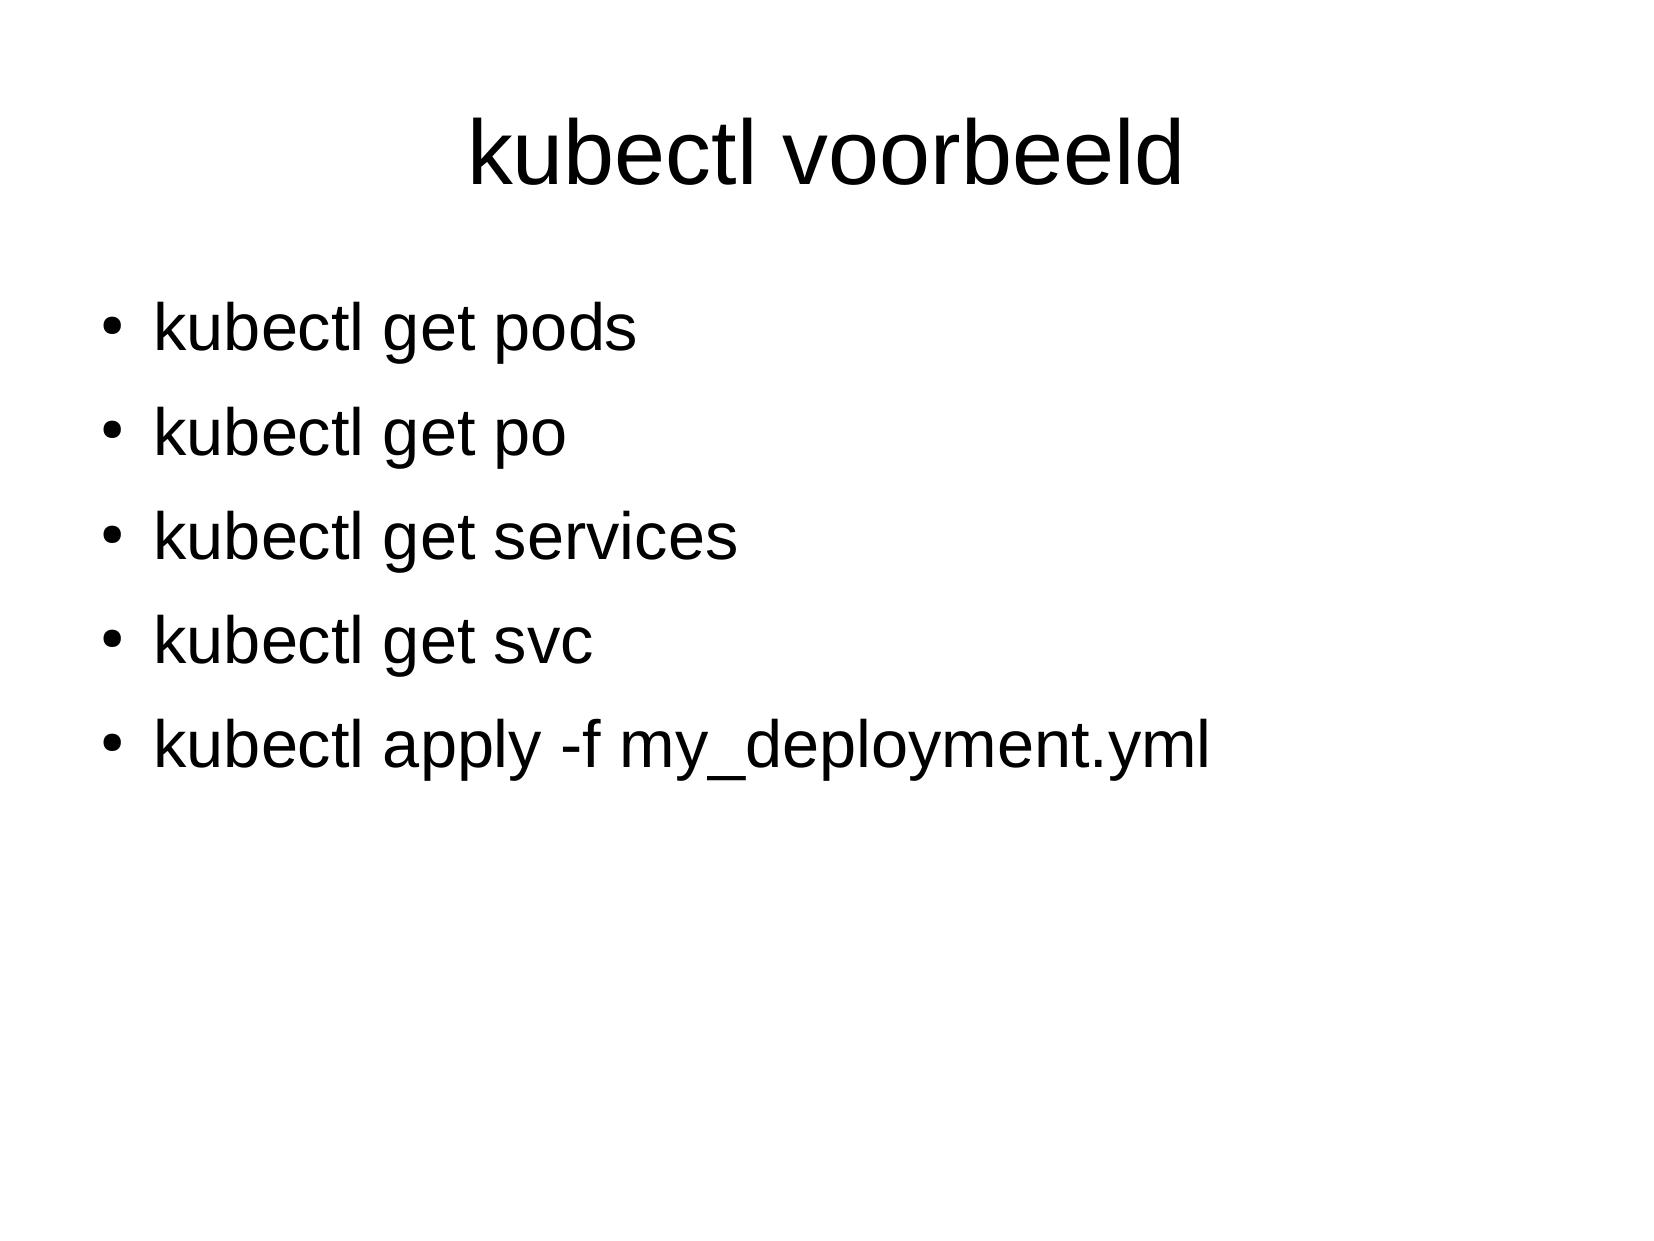

# kubectl voorbeeld
kubectl get pods
kubectl get po
kubectl get services
kubectl get svc
kubectl apply -f my_deployment.yml